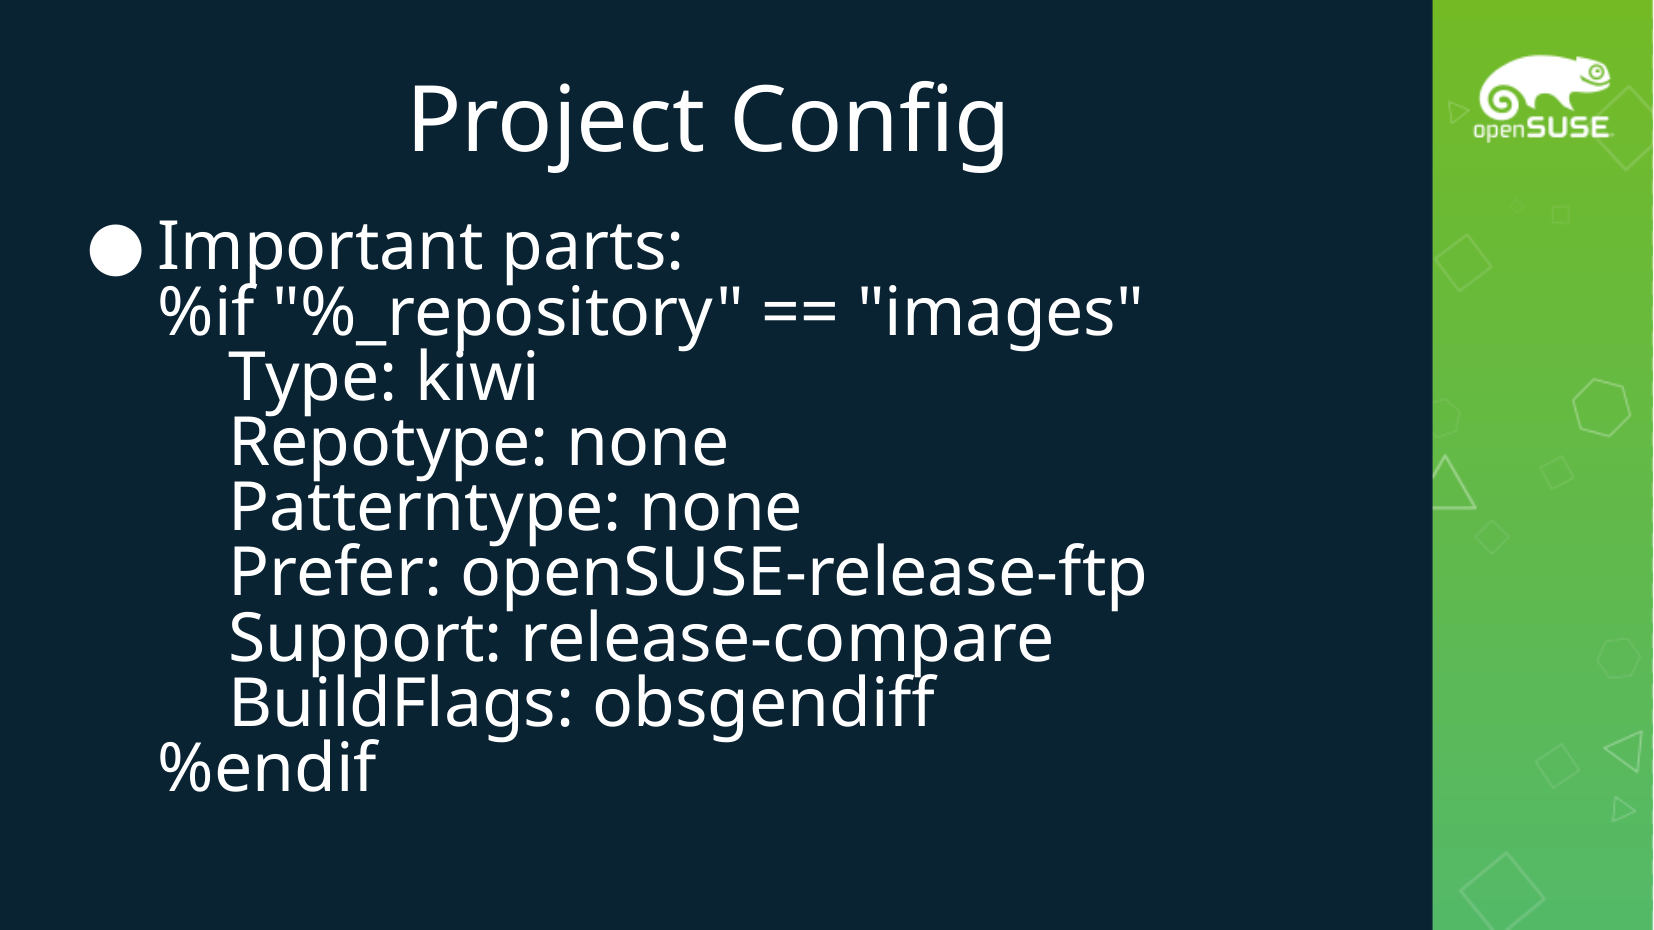

# Project Config
Important parts:
%if "%_repository" == "images"
 Type: kiwi
 Repotype: none
 Patterntype: none
 Prefer: openSUSE-release-ftp
 Support: release-compare
 BuildFlags: obsgendiff
%endif